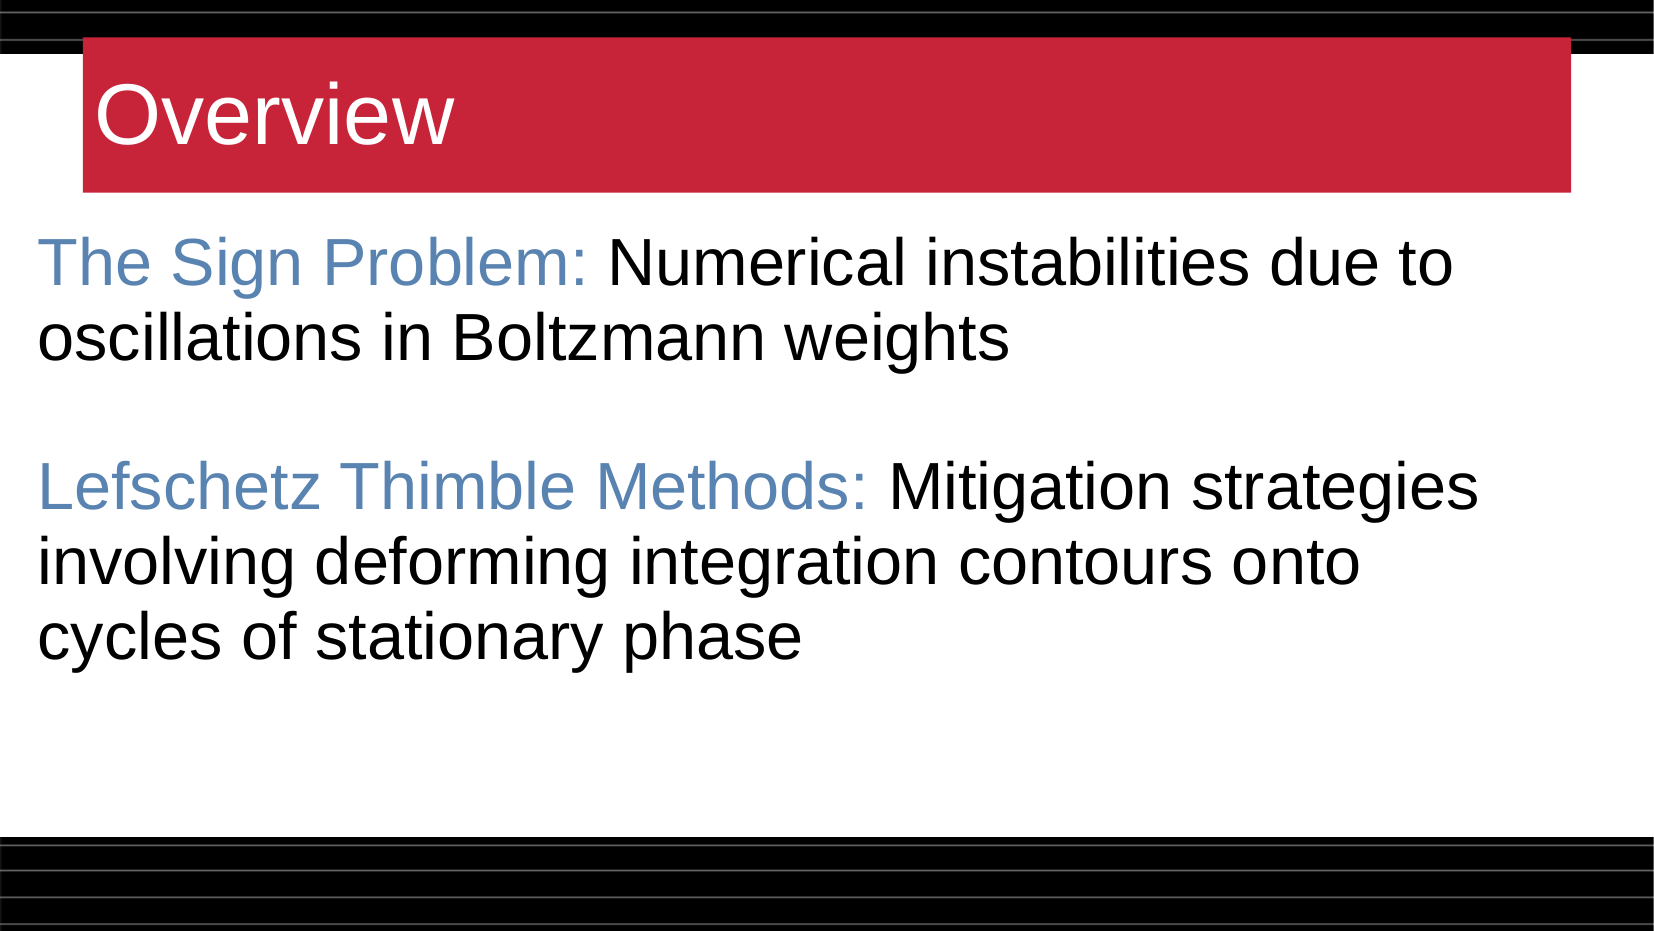

Overview
# The Sign Problem: Numerical instabilities due to oscillations in Boltzmann weights
Lefschetz Thimble Methods: Mitigation strategies involving deforming integration contours onto cycles of stationary phase